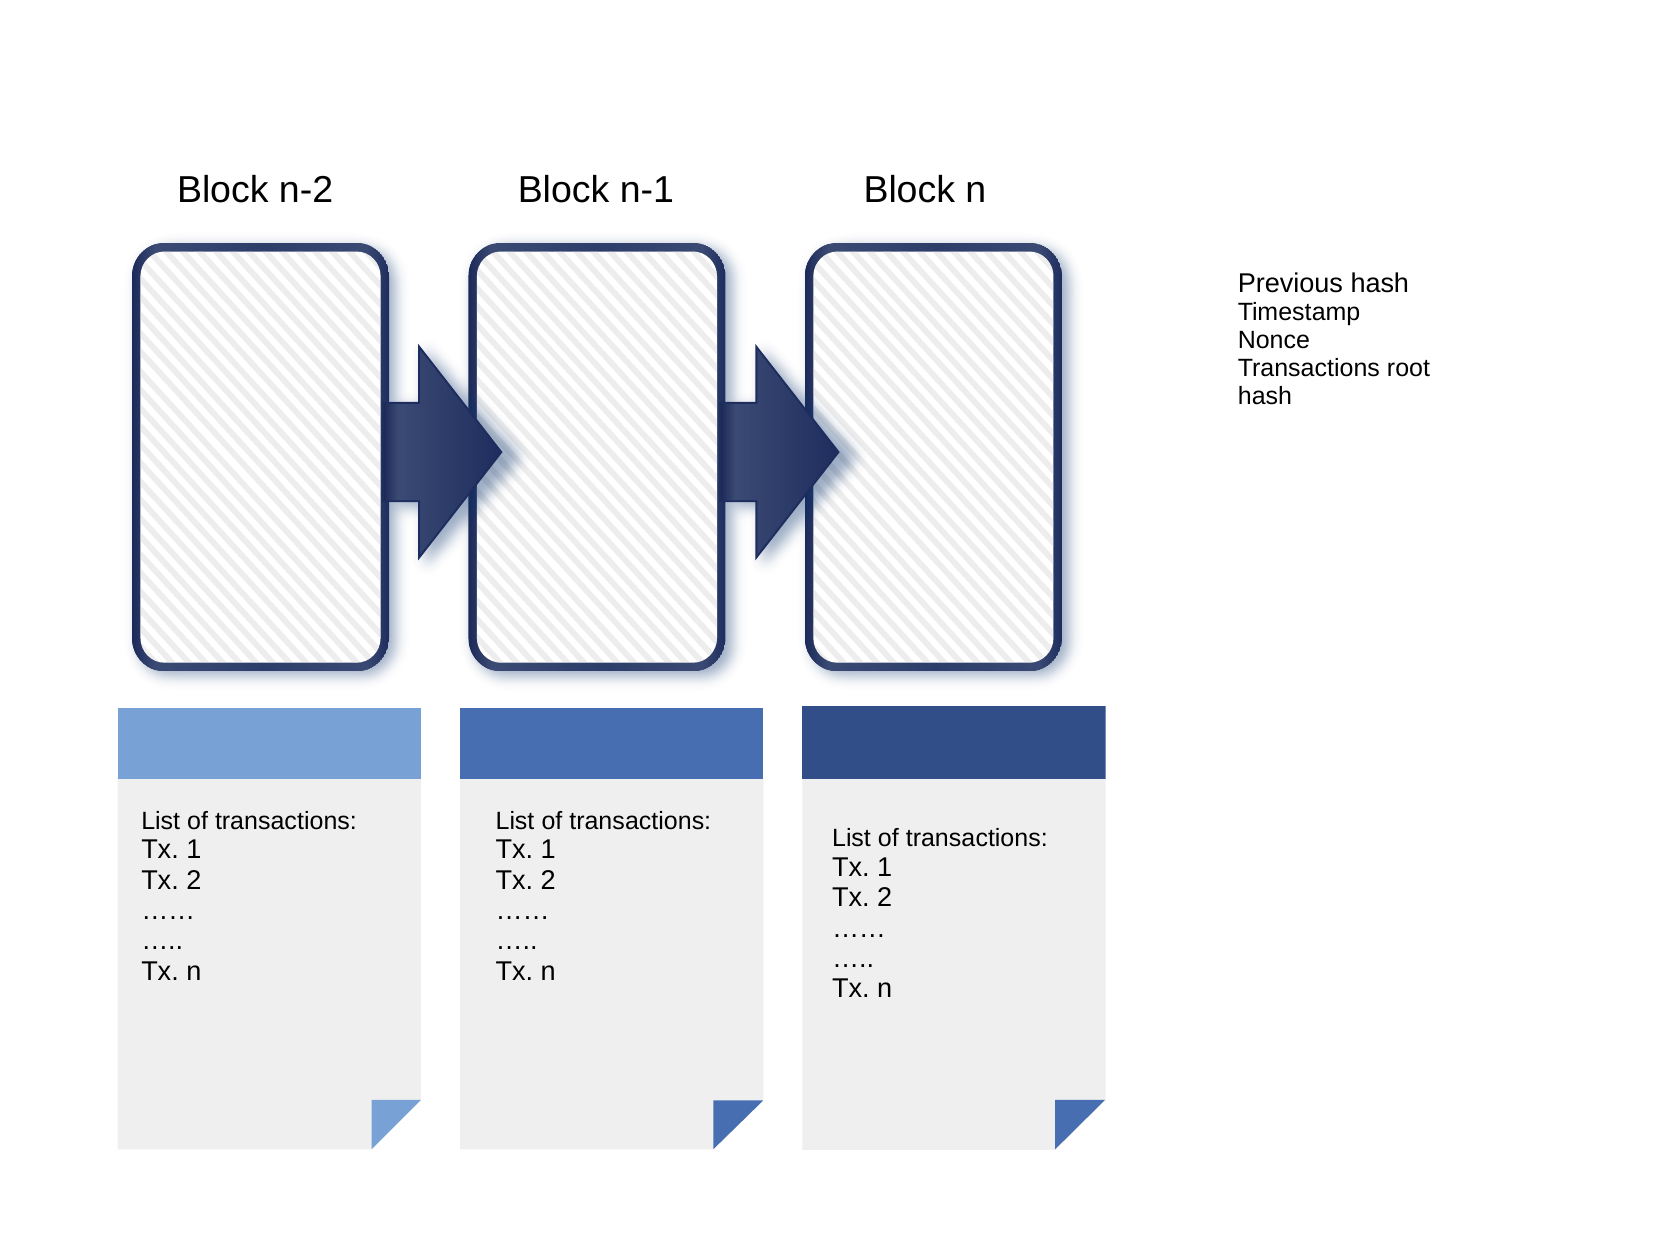

Block n-2
Block n-1
Block n
Previous hash
Timestamp
Nonce
Transactions root hash
List of transactions:
Tx. 1
Tx. 2
……
…..
Tx. n
List of transactions:
Tx. 1
Tx. 2
……
…..
Tx. n
List of transactions:
Tx. 1
Tx. 2
……
…..
Tx. n